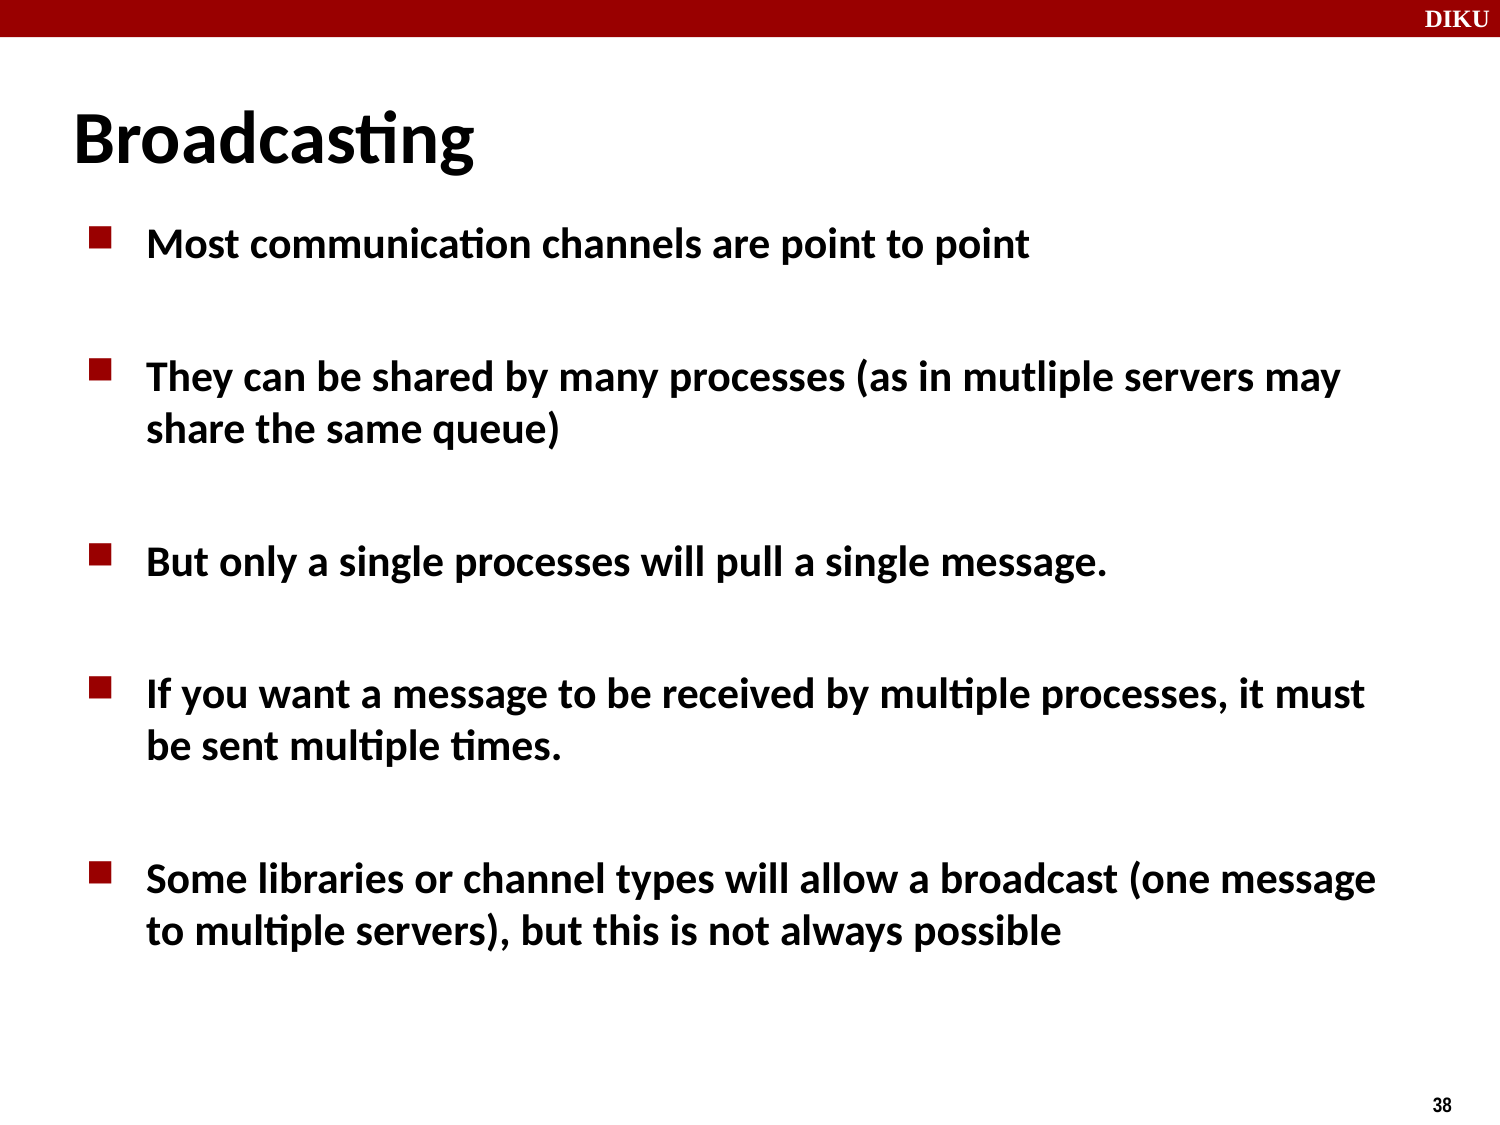

Broadcasting
Most communication channels are point to point
They can be shared by many processes (as in mutliple servers may share the same queue)
But only a single processes will pull a single message.
If you want a message to be received by multiple processes, it must be sent multiple times.
Some libraries or channel types will allow a broadcast (one message to multiple servers), but this is not always possible